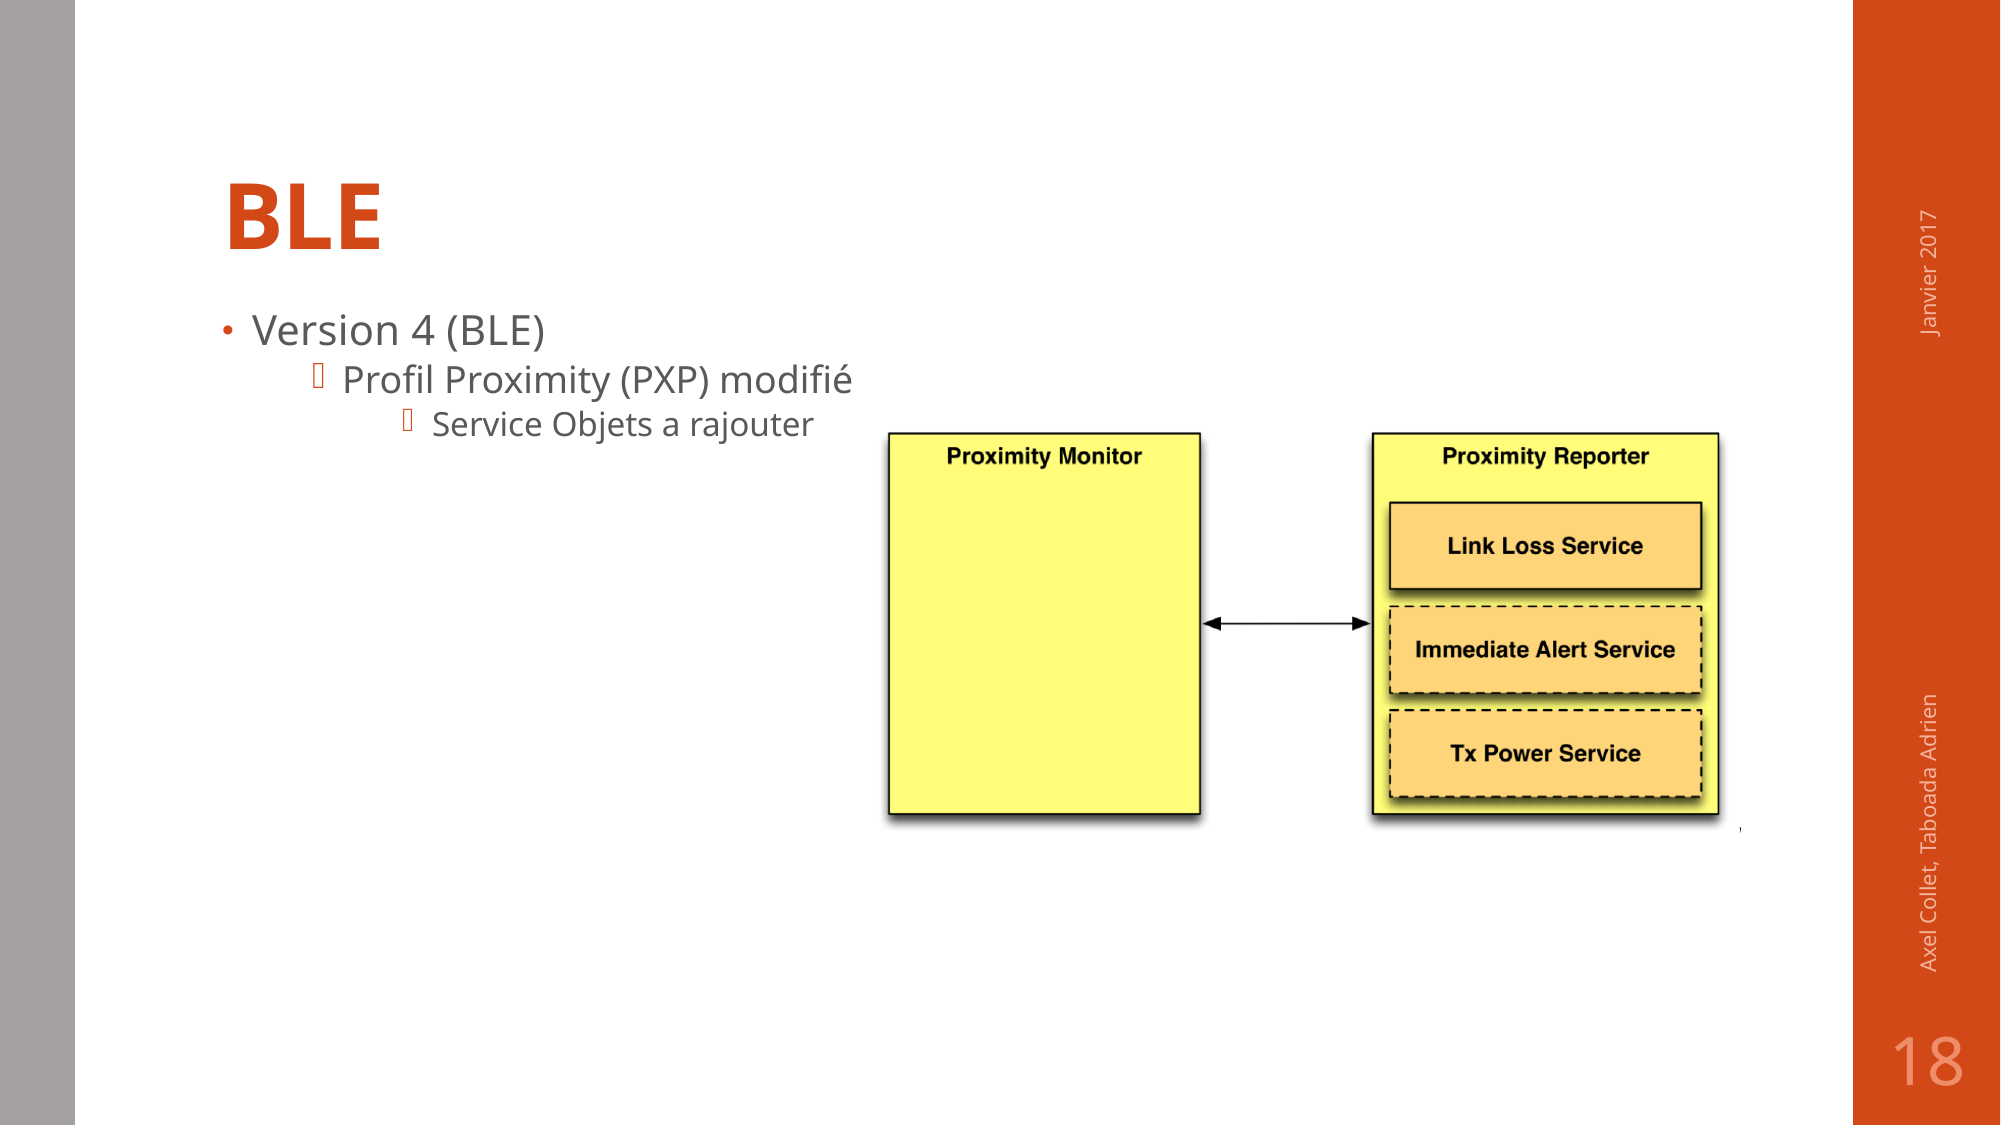

# BLE
Janvier 2017
Version 4 (BLE)
Profil Proximity (PXP) modifié
Service Objets a rajouter
Axel Collet, Taboada Adrien